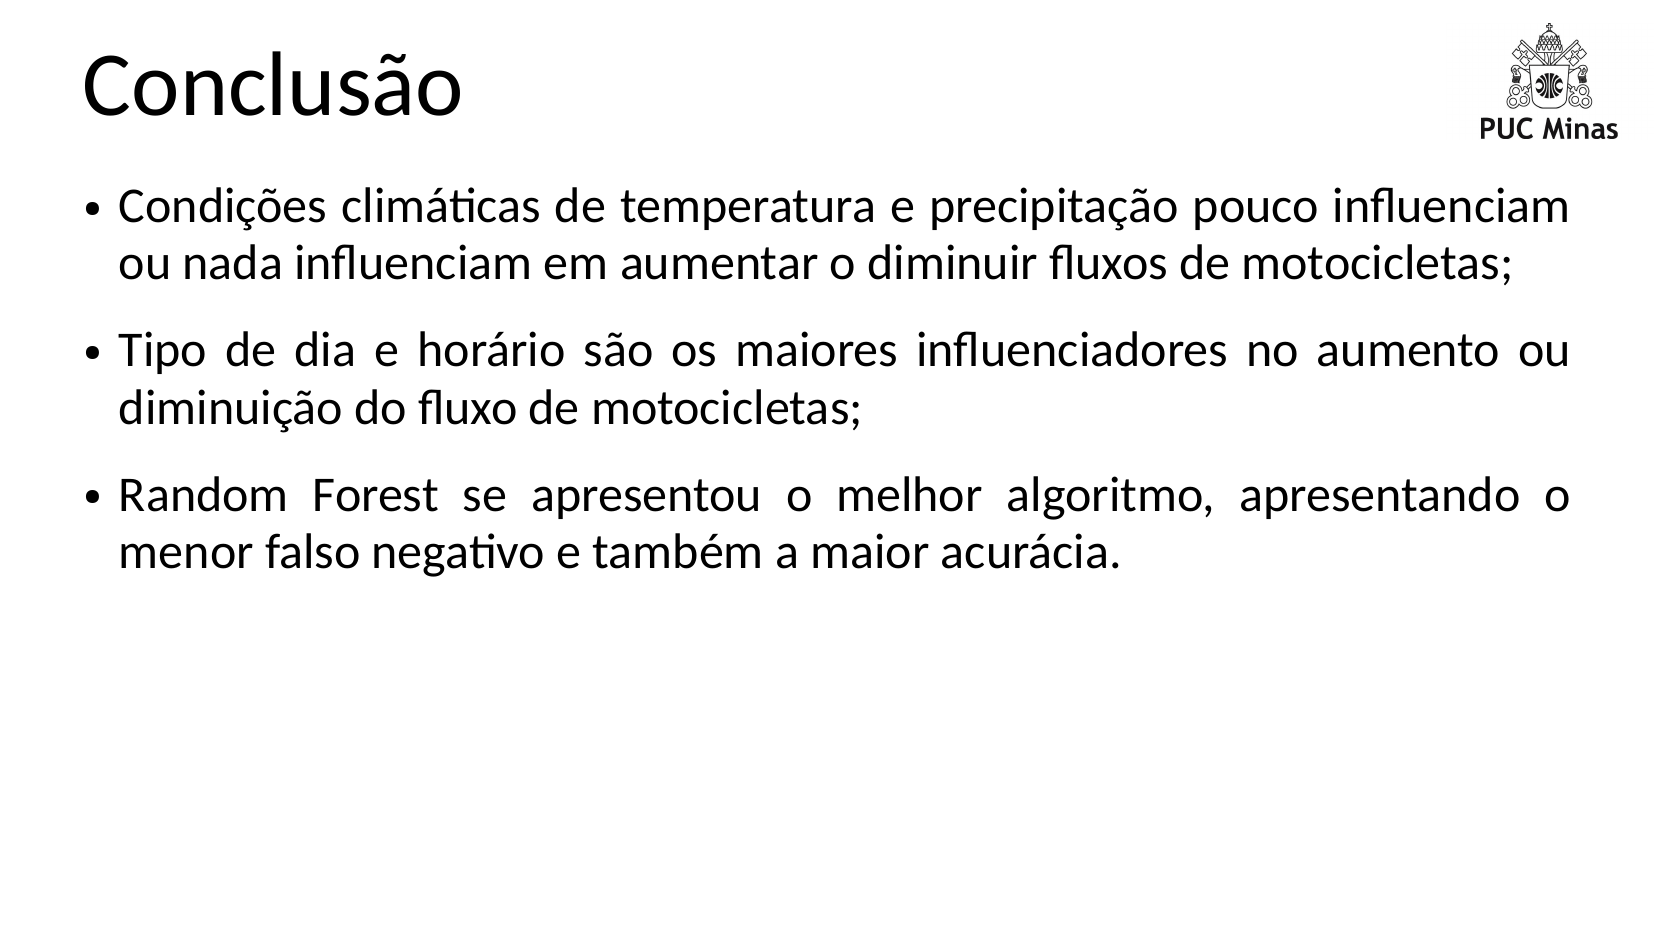

# Conclusão
Condições climáticas de temperatura e precipitação pouco influenciam ou nada influenciam em aumentar o diminuir fluxos de motocicletas;
Tipo de dia e horário são os maiores influenciadores no aumento ou diminuição do fluxo de motocicletas;
Random Forest se apresentou o melhor algoritmo, apresentando o menor falso negativo e também a maior acurácia.